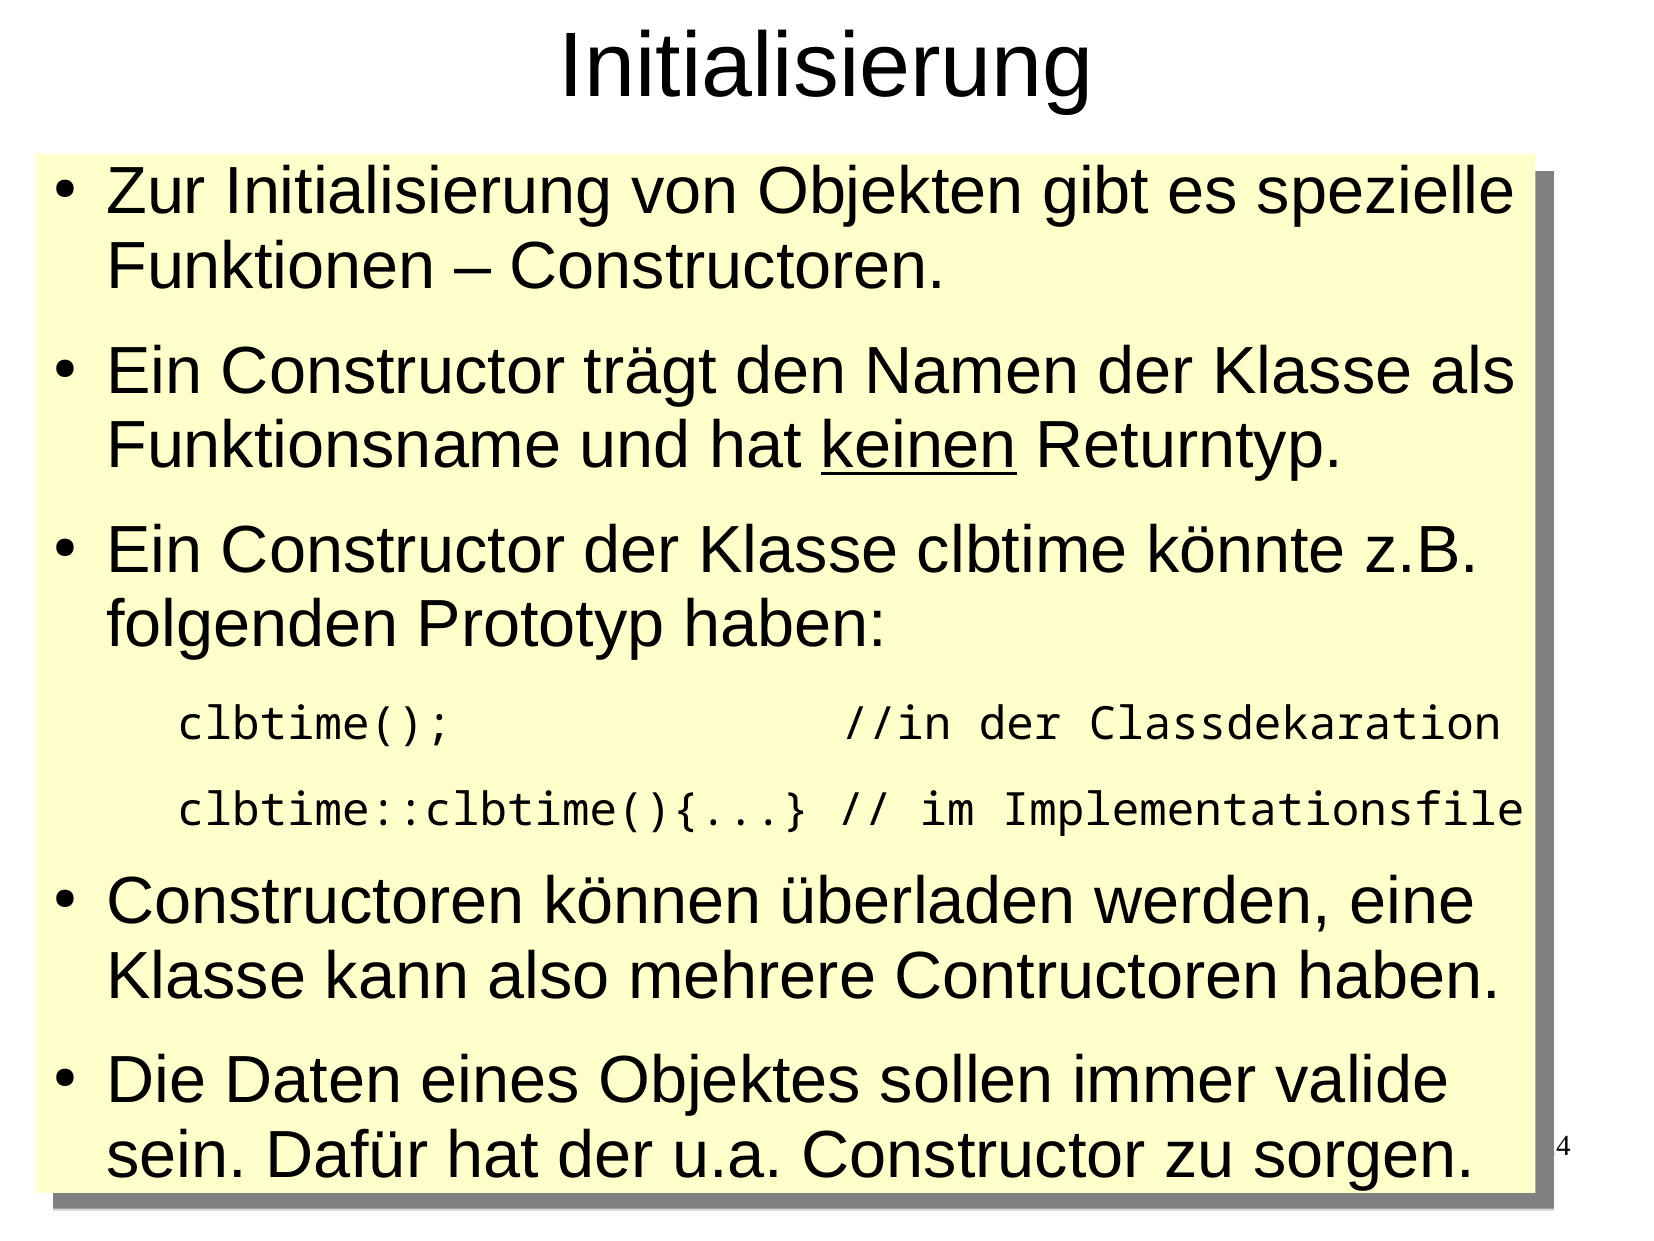

# Initialisierung
Zur Initialisierung von Objekten gibt es spezielle Funktionen – Constructoren.
Ein Constructor trägt den Namen der Klasse als Funktionsname und hat keinen Returntyp.
Ein Constructor der Klasse clbtime könnte z.B. folgenden Prototyp haben:
clbtime();						//in der Classdekaration
clbtime::clbtime(){...} // im Implementationsfile
Constructoren können überladen werden, eine Klasse kann also mehrere Contructoren haben.
Die Daten eines Objektes sollen immer valide sein. Dafür hat der u.a. Constructor zu sorgen.
24